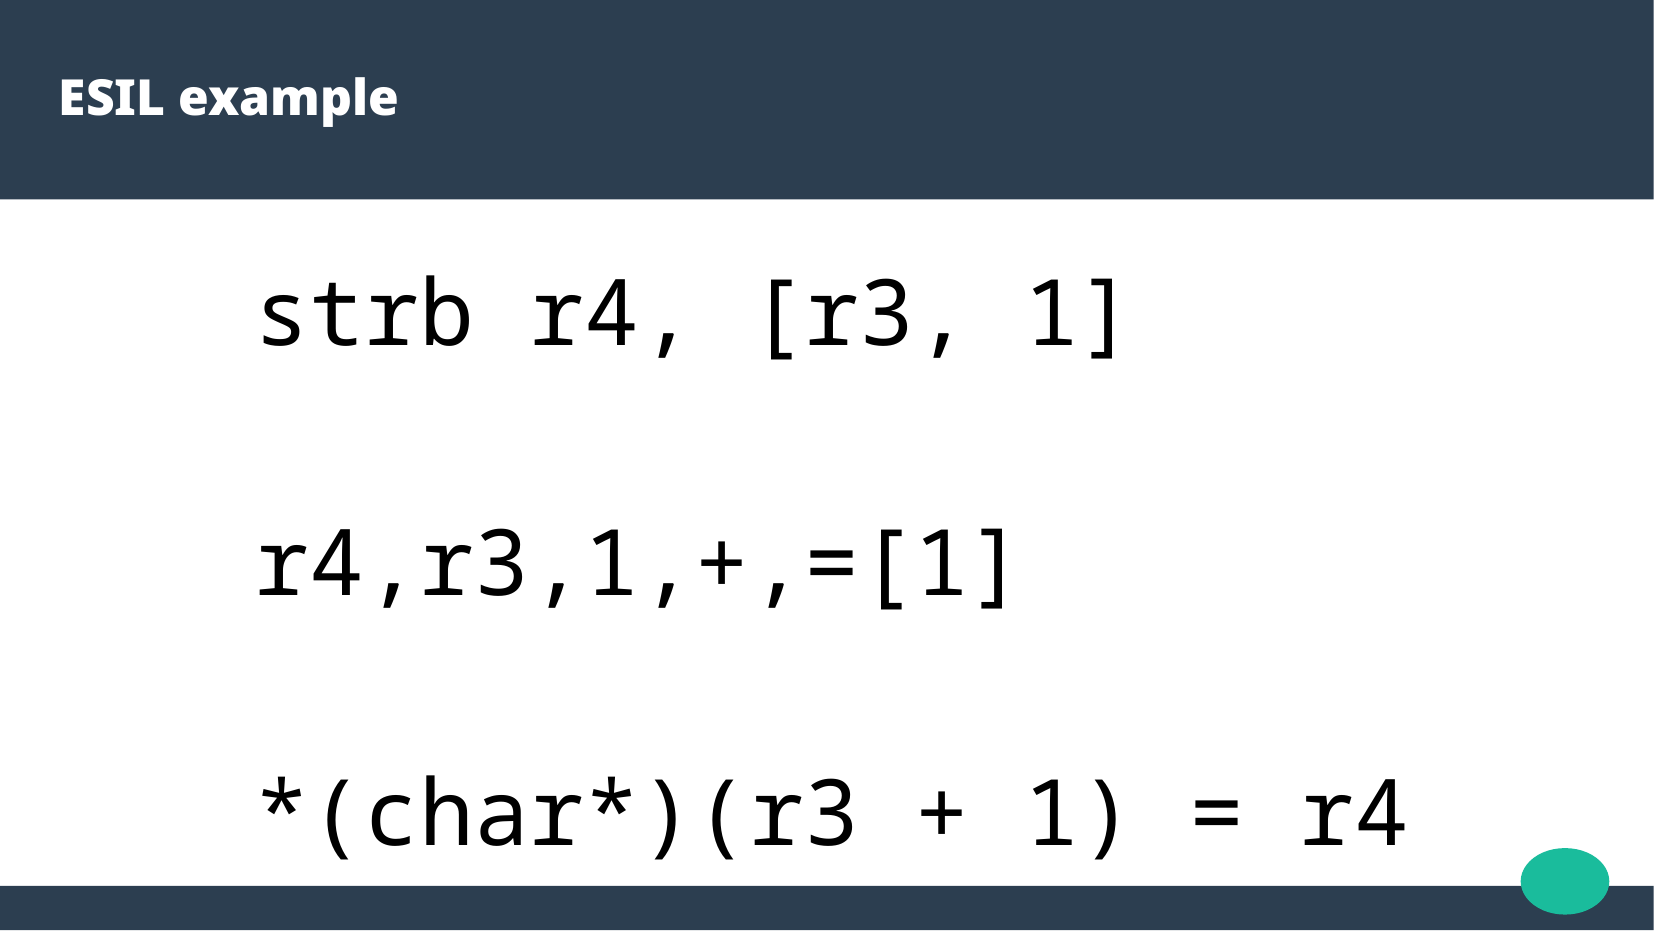

# ESIL example
strb r4, [r3, 1]
r4,r3,1,+,=[1]
*(char*)(r3 + 1) = r4